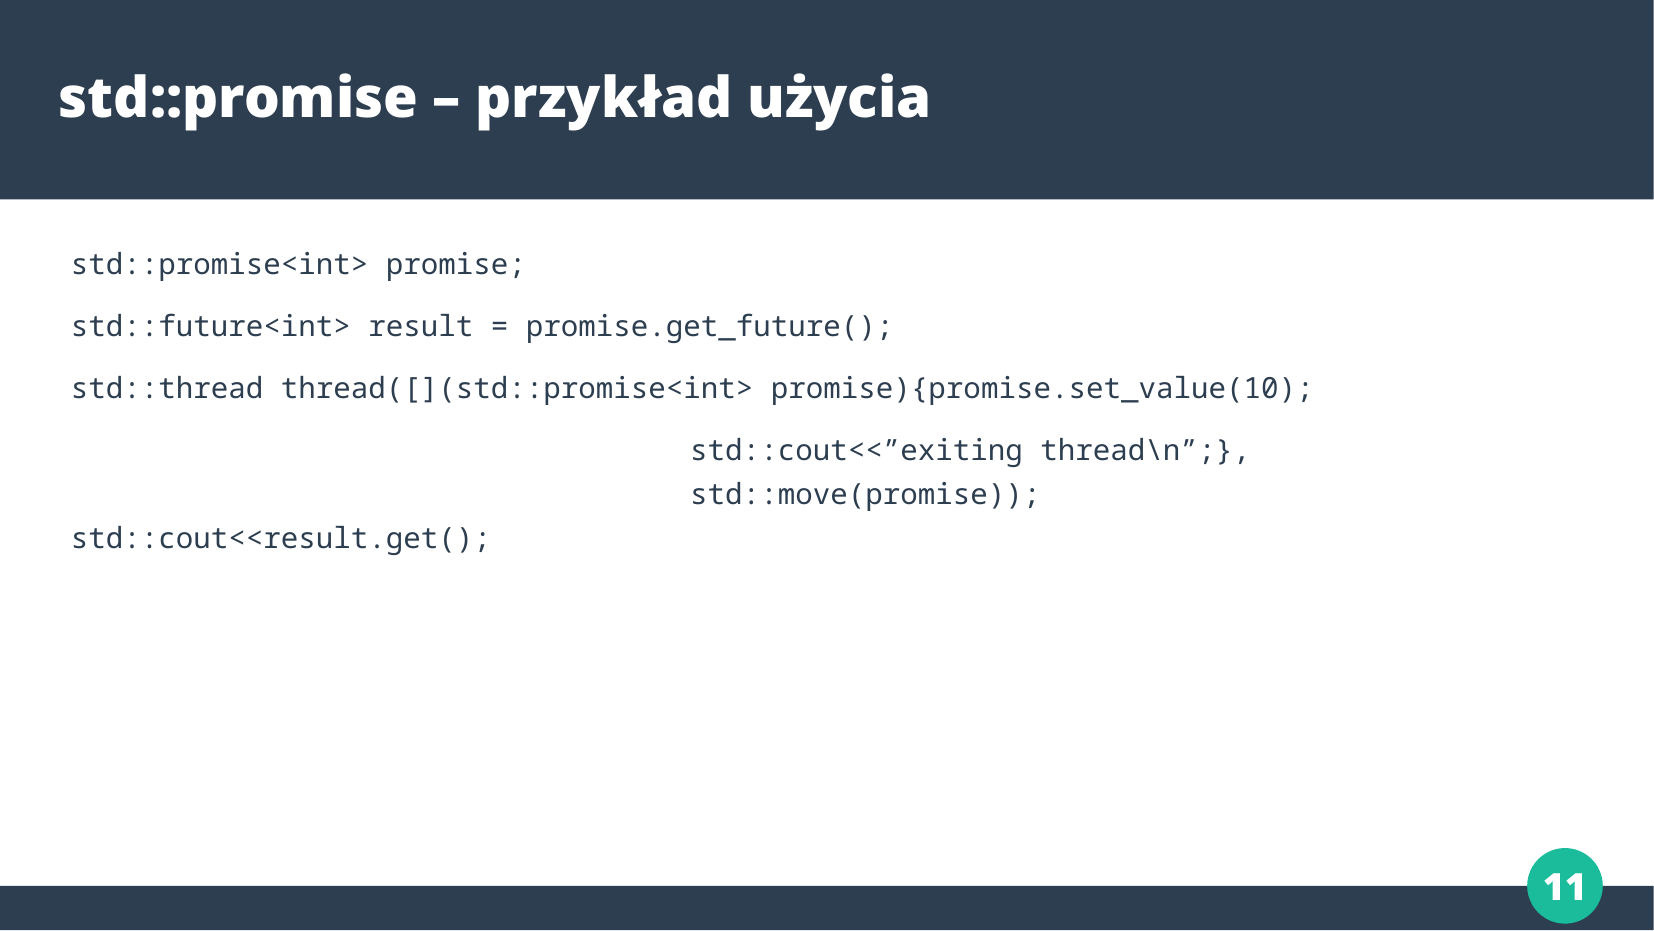

# std::promise – przykład użycia
std::promise<int> promise;
std::future<int> result = promise.get_future();
std::thread thread([](std::promise<int> promise){promise.set_value(10);
 std::cout<<”exiting thread\n”;},
 std::move(promise));
std::cout<<result.get();